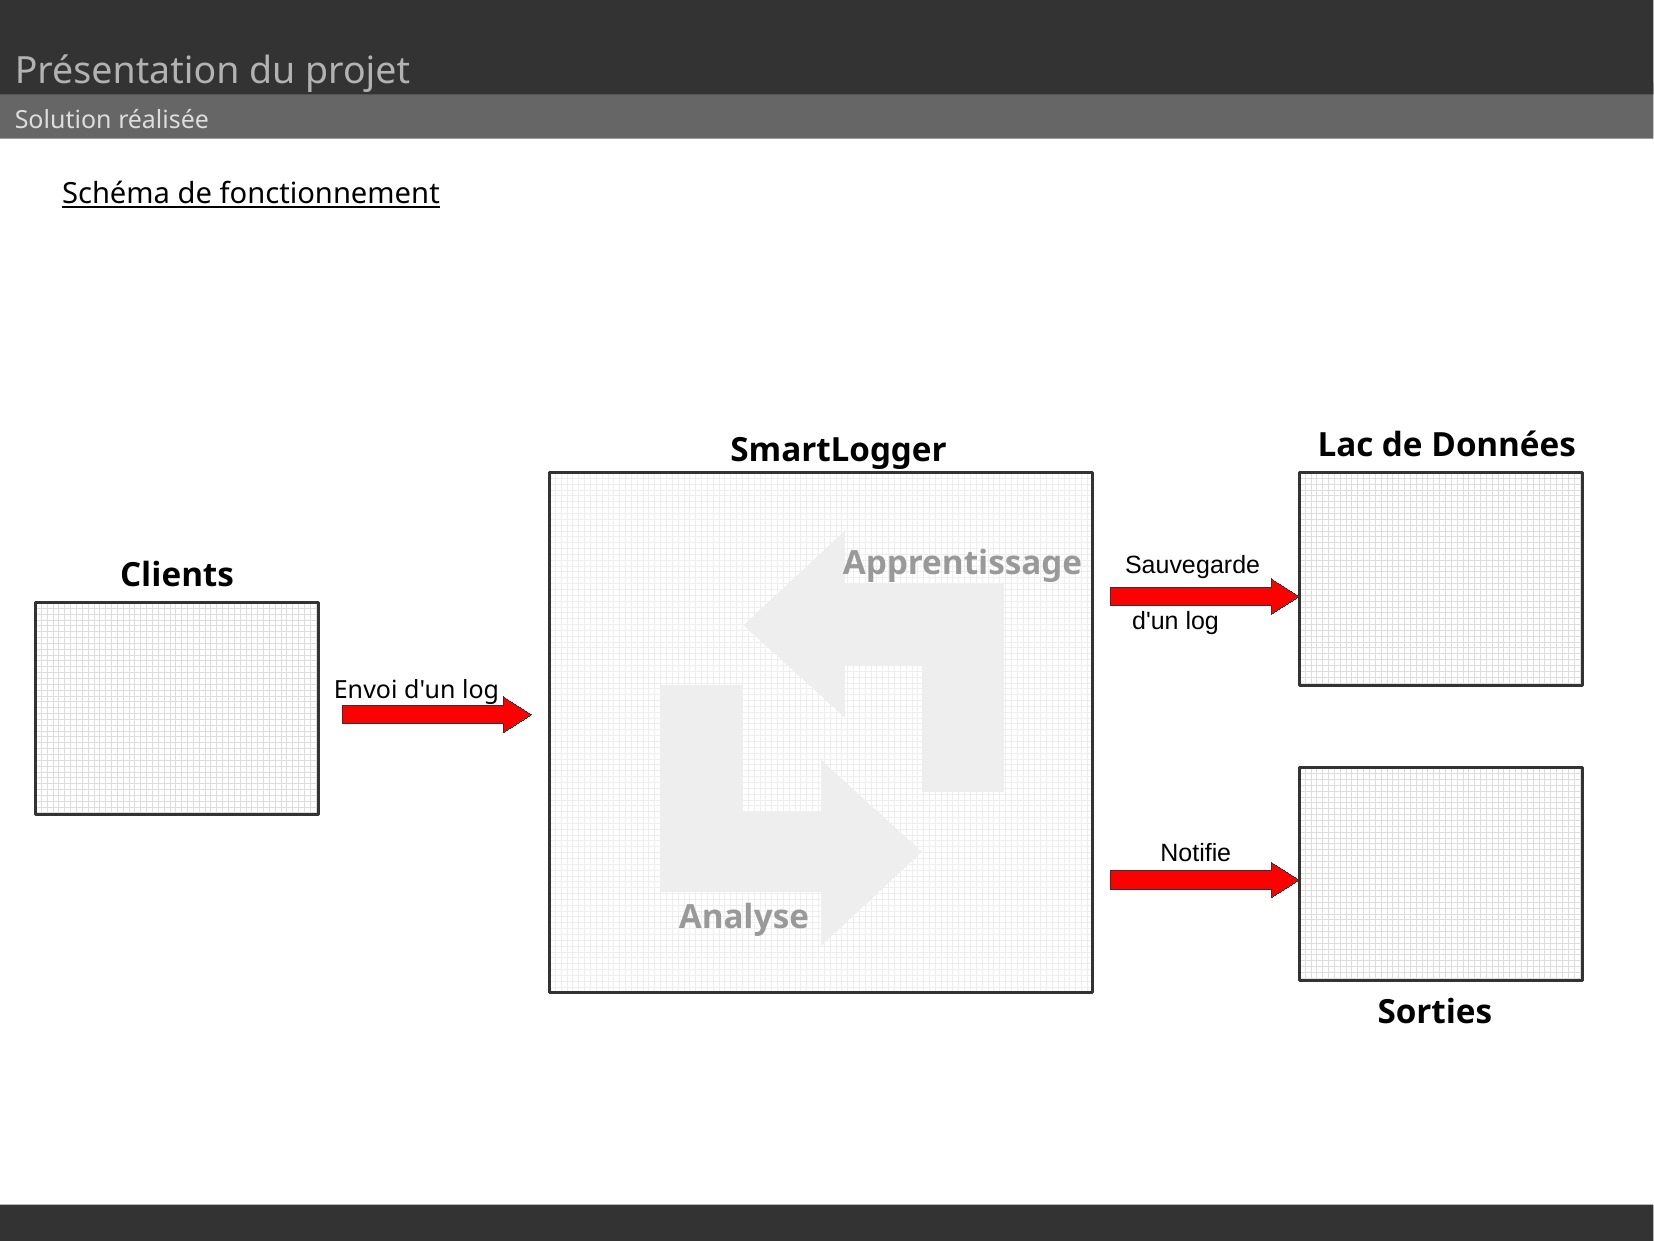

Présentation du projet
Solution réalisée
Schéma de fonctionnement
Lac de Données
SmartLogger
Apprentissage
Clients
Sauvegarde
 d'un log
Envoi d'un log
Notifie
Analyse
Sorties